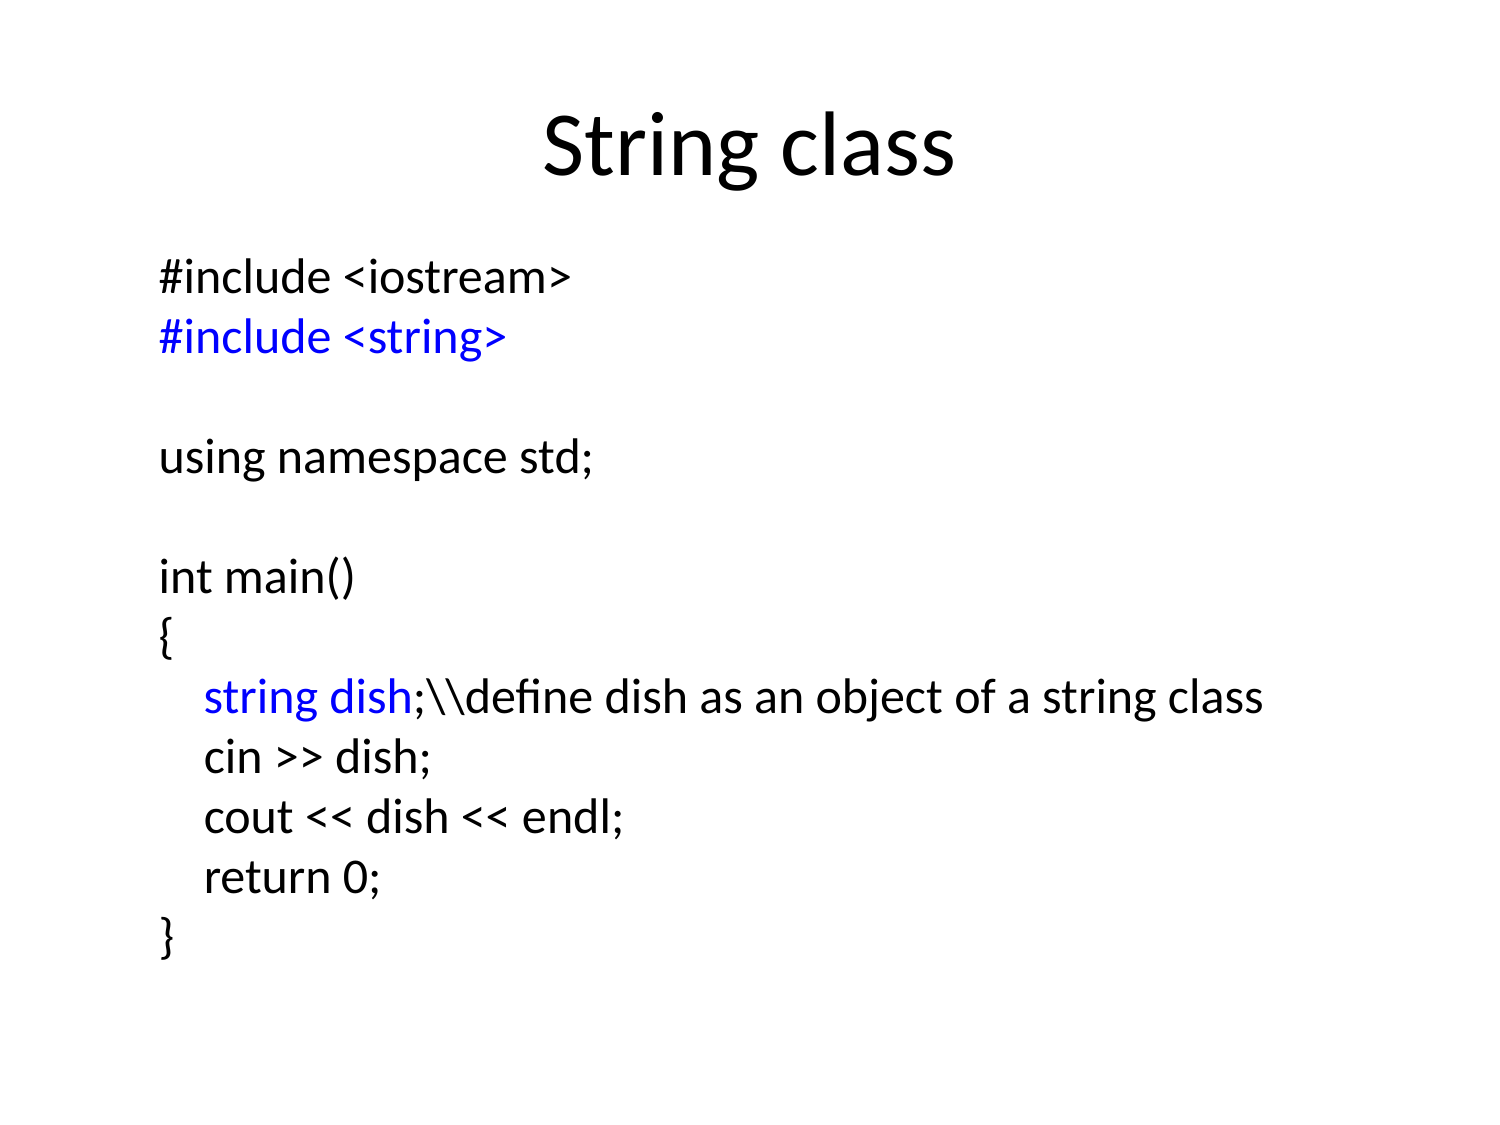

# String class
#include <iostream>
#include <string>
using namespace std;
int main()
{
 string dish;\\define dish as an object of a string class
 cin >> dish;
 cout << dish << endl;
 return 0;
}